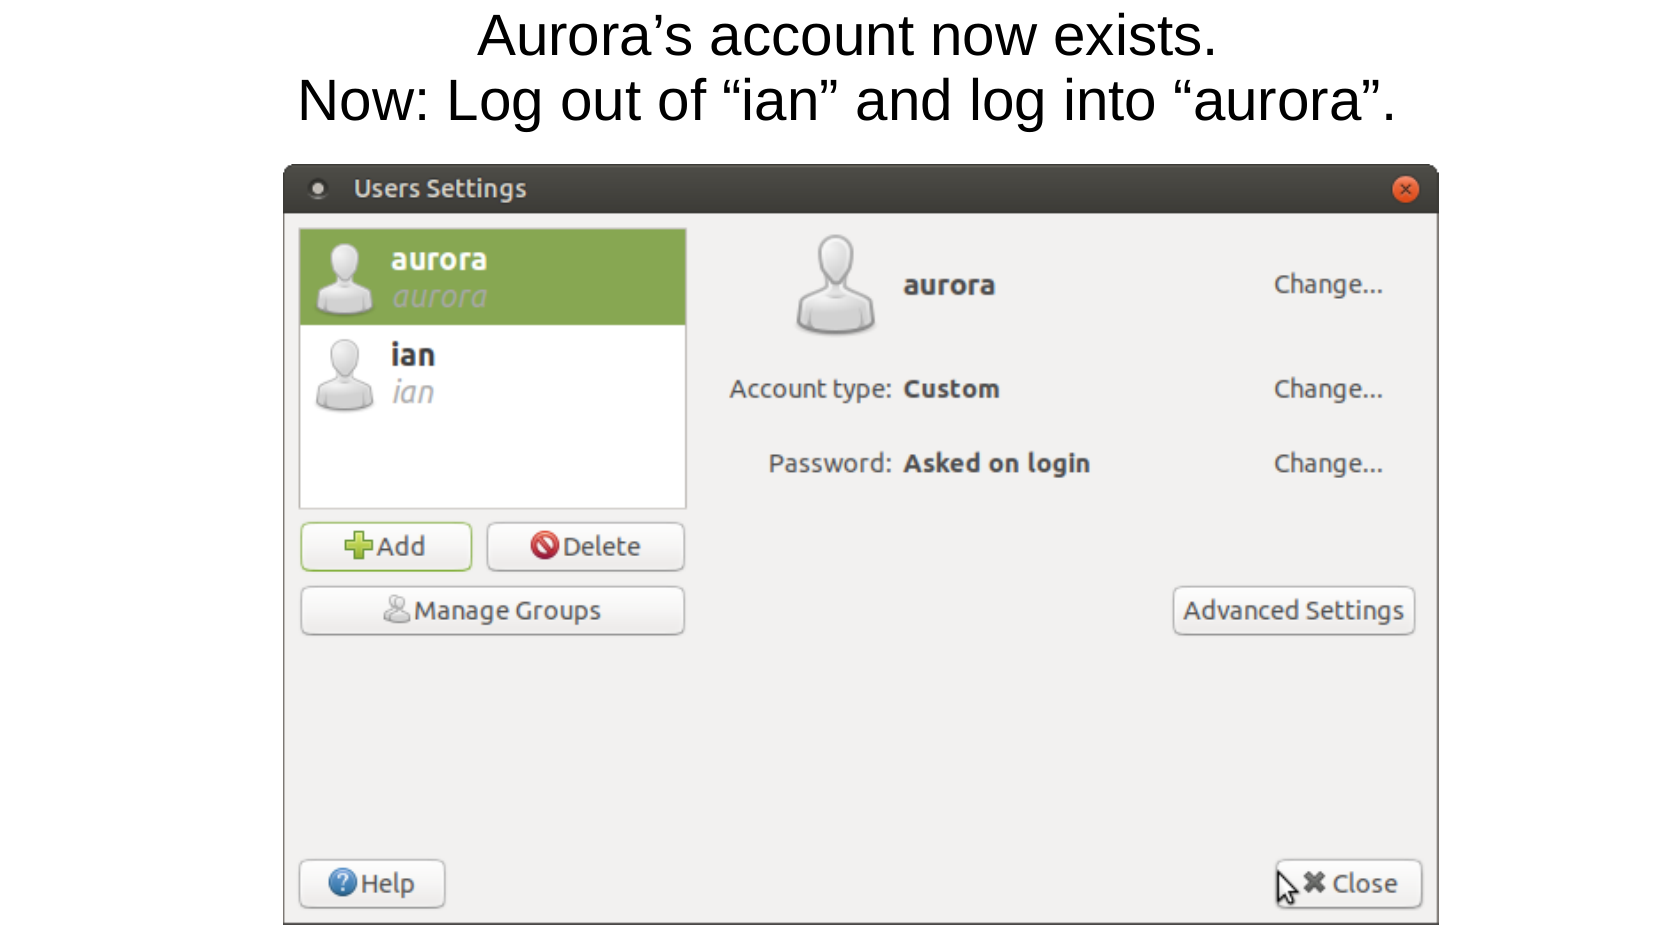

# Aurora’s account now exists. Now: Log out of “ian” and log into “aurora”.